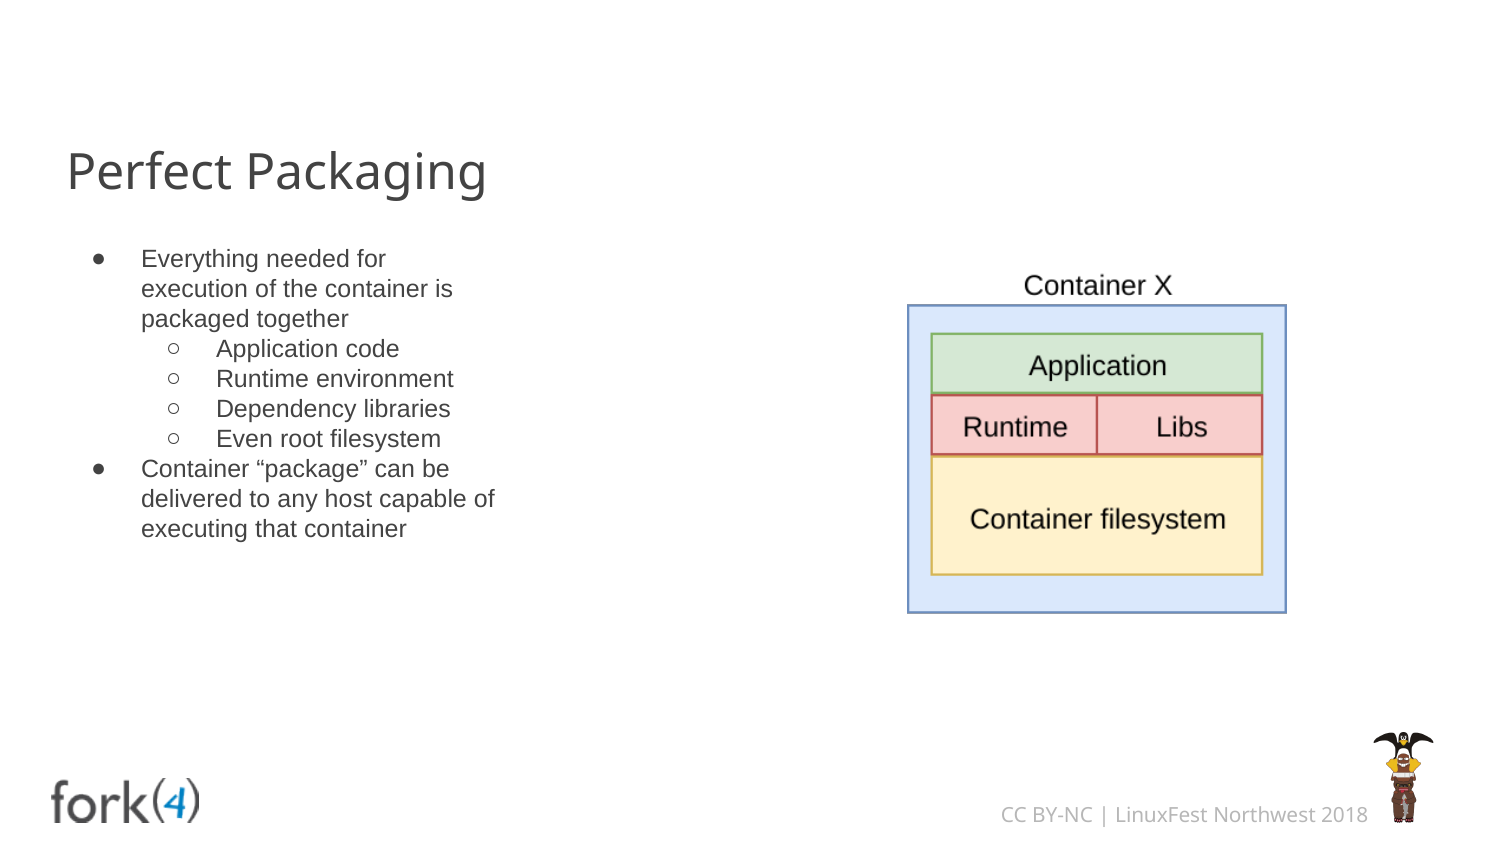

# Perfect Packaging
Everything needed for execution of the container is packaged together
Application code
Runtime environment
Dependency libraries
Even root filesystem
Container “package” can be delivered to any host capable of executing that container